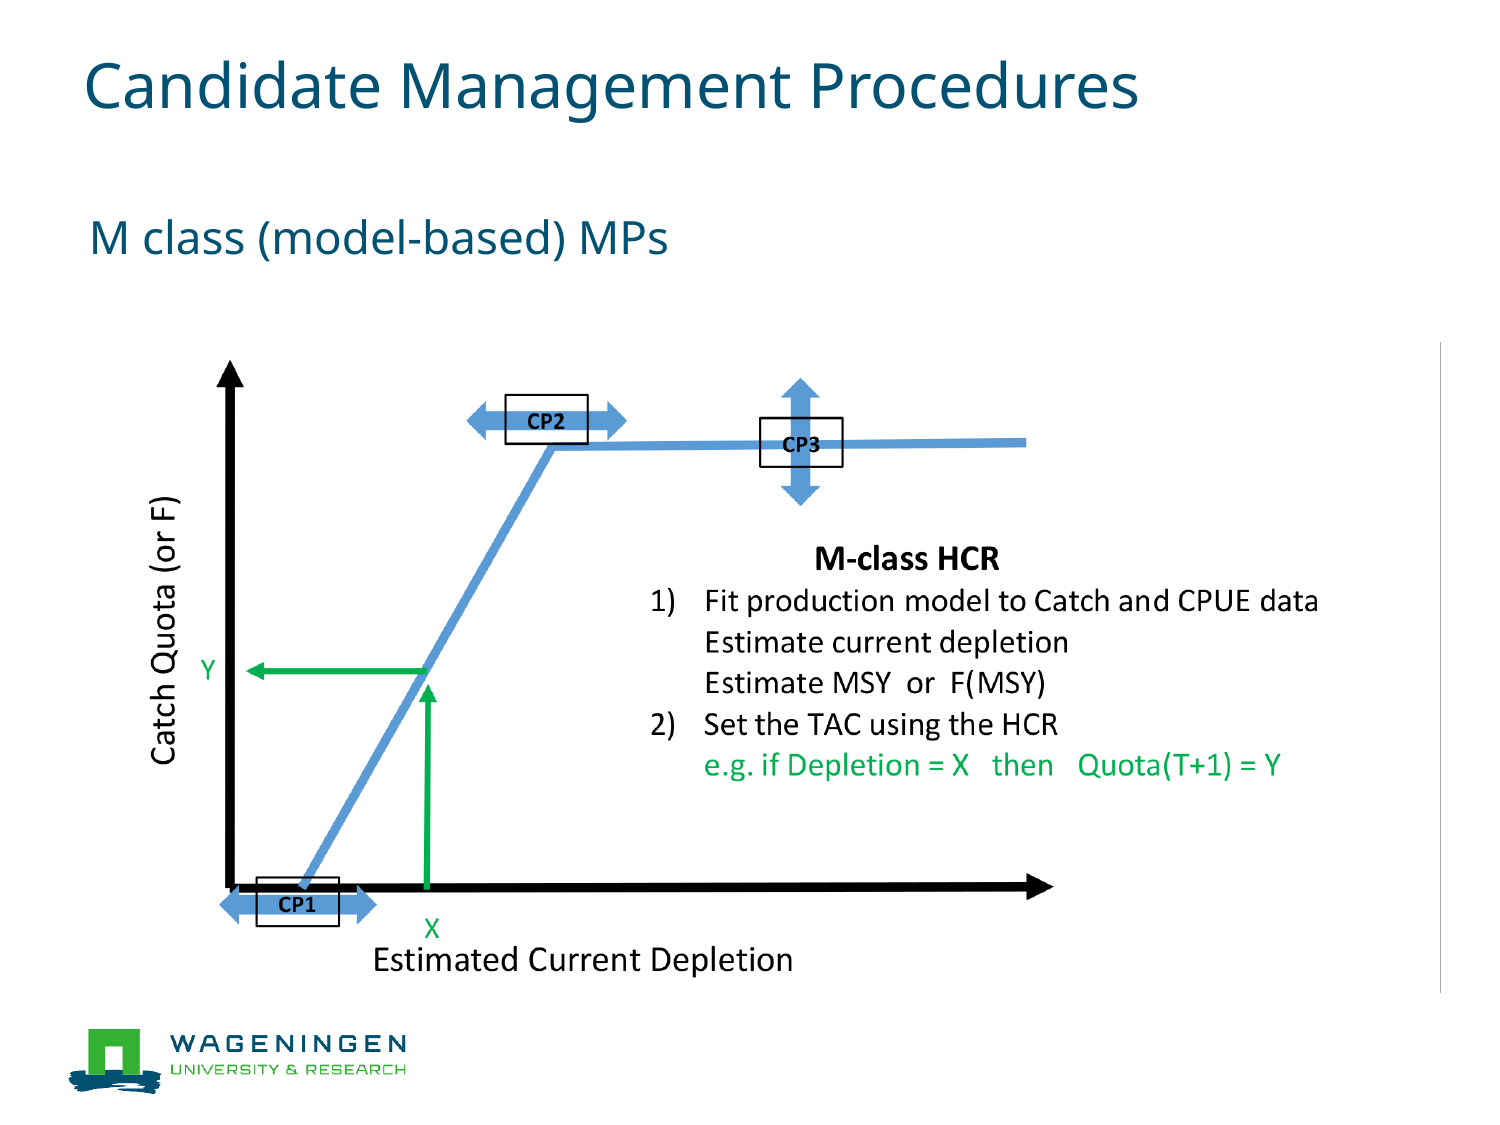

# Candidate Management Procedures
M class (model-based) MPs